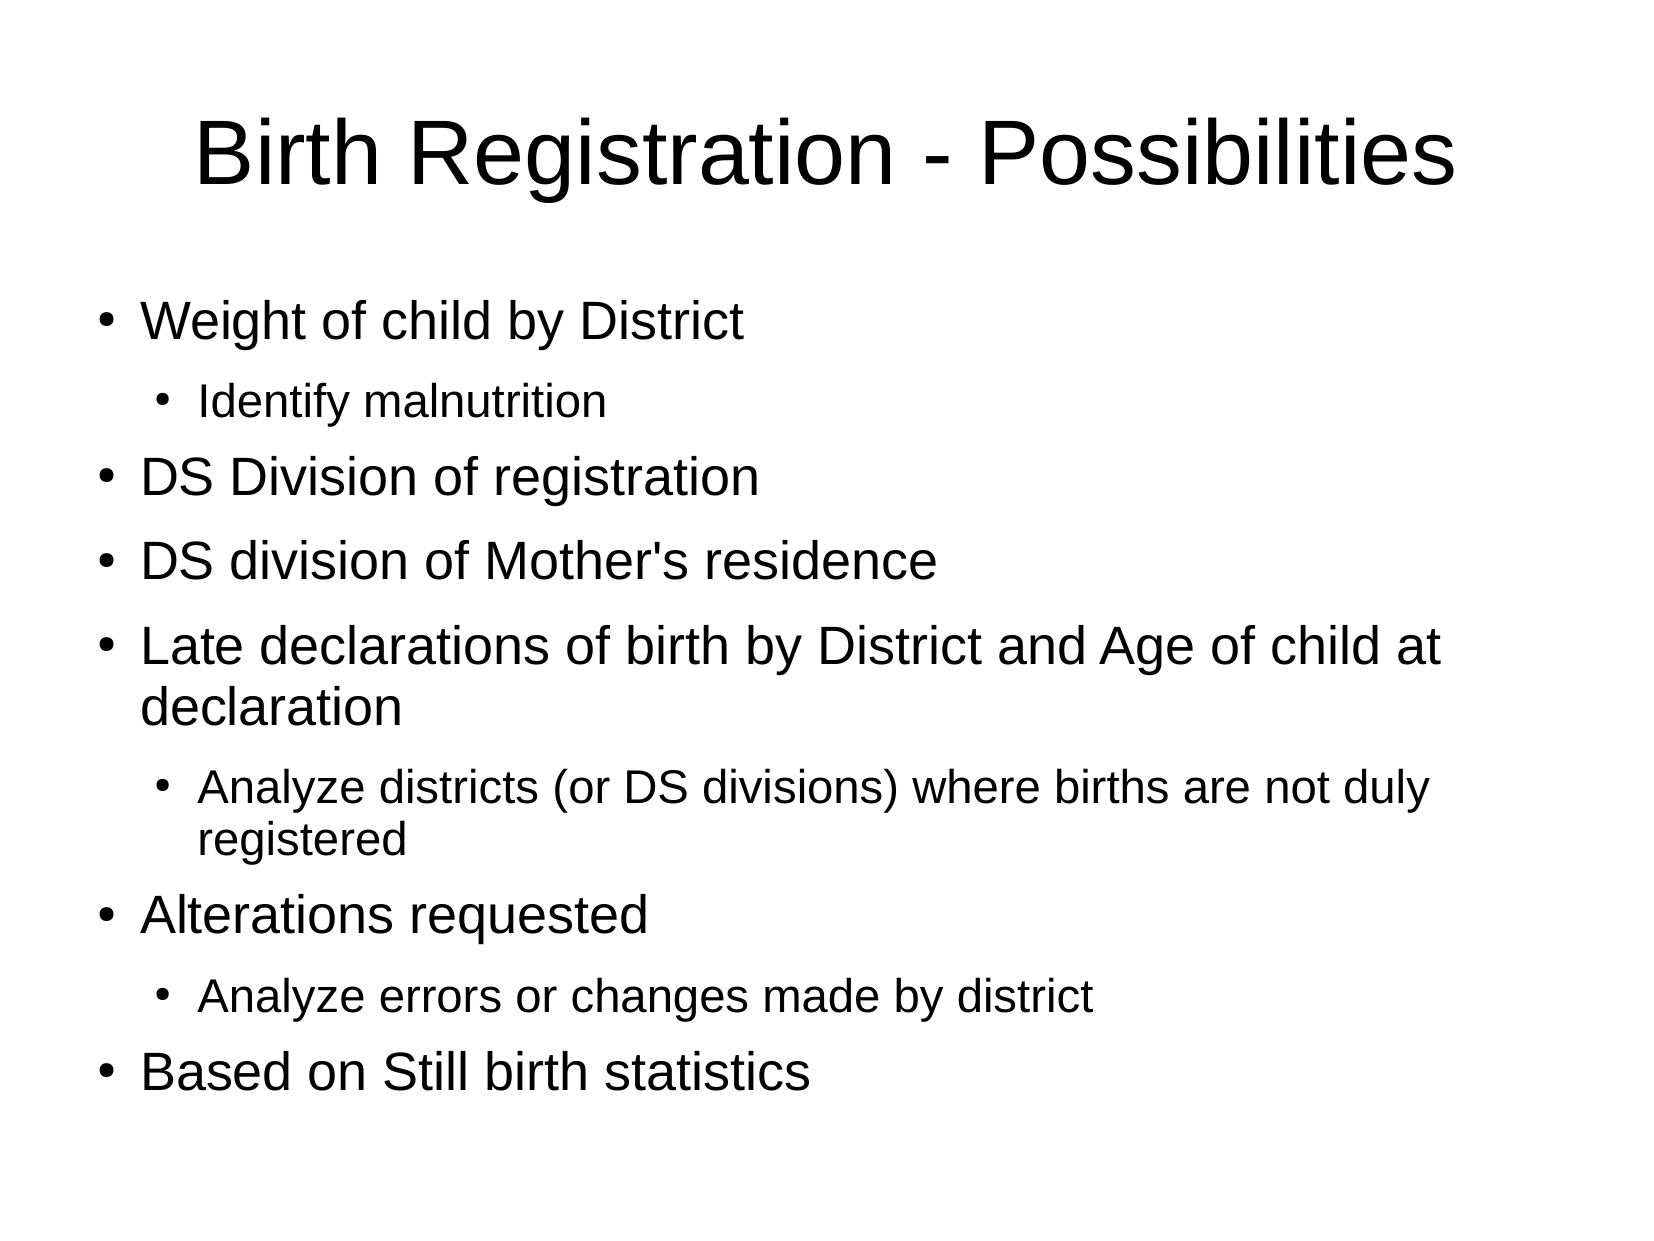

# Birth Registration - Possibilities
Weight of child by District
Identify malnutrition
DS Division of registration
DS division of Mother's residence
Late declarations of birth by District and Age of child at declaration
Analyze districts (or DS divisions) where births are not duly registered
Alterations requested
Analyze errors or changes made by district
Based on Still birth statistics